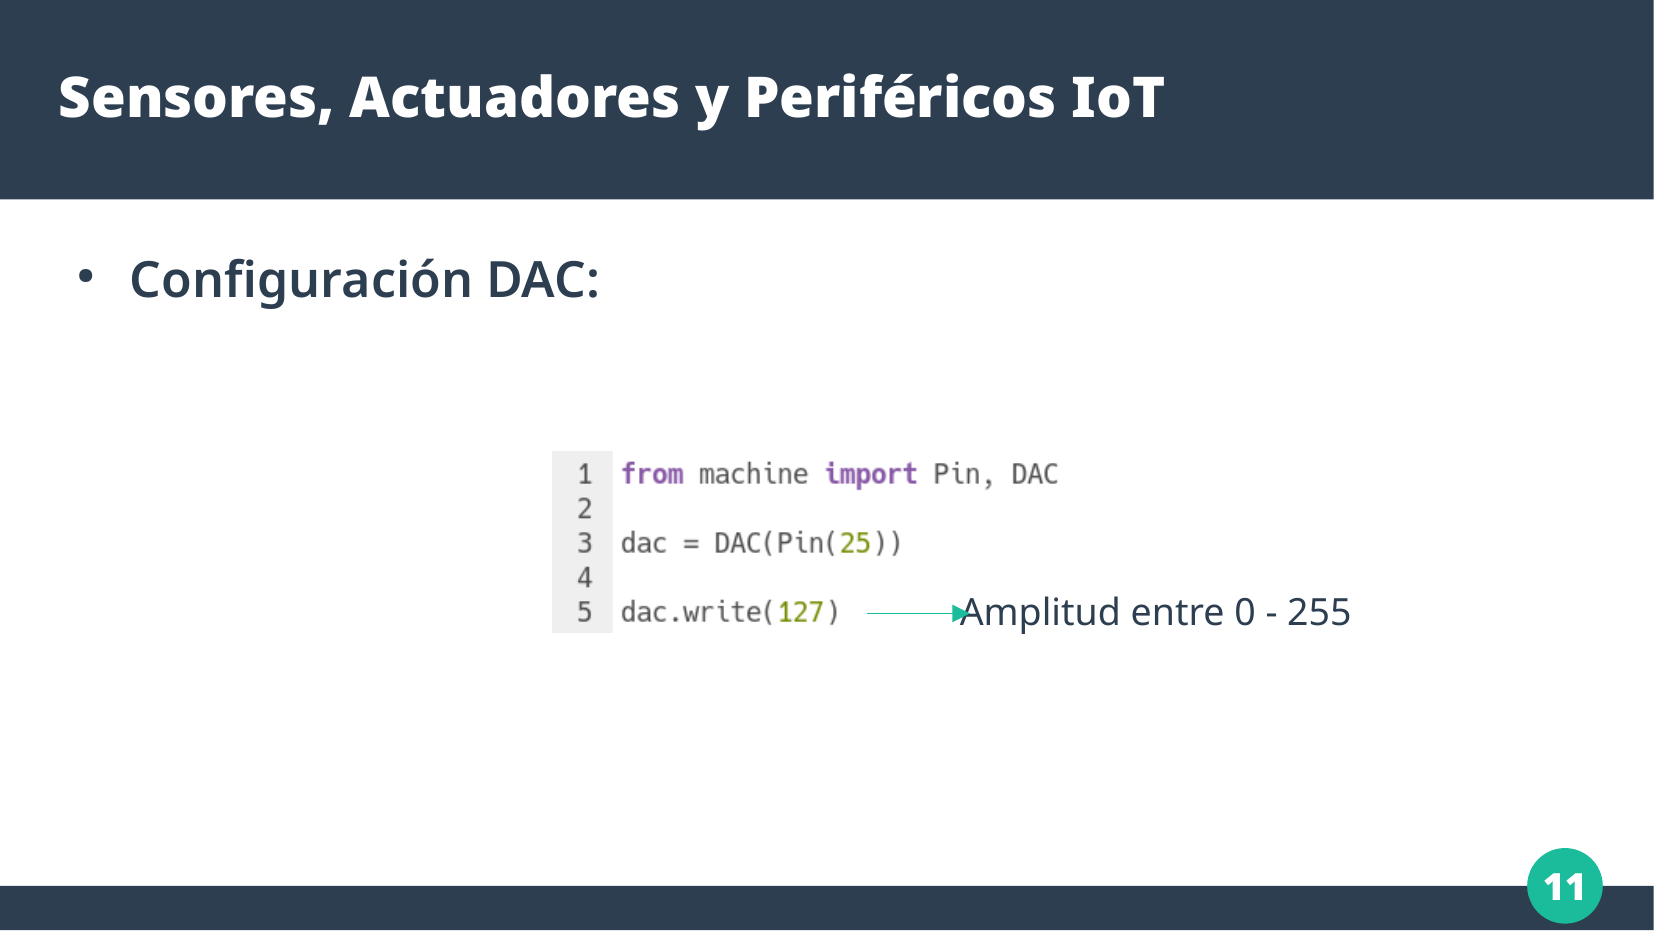

Sensores, Actuadores y Periféricos IoT
# Configuración DAC:
Amplitud entre 0 - 255